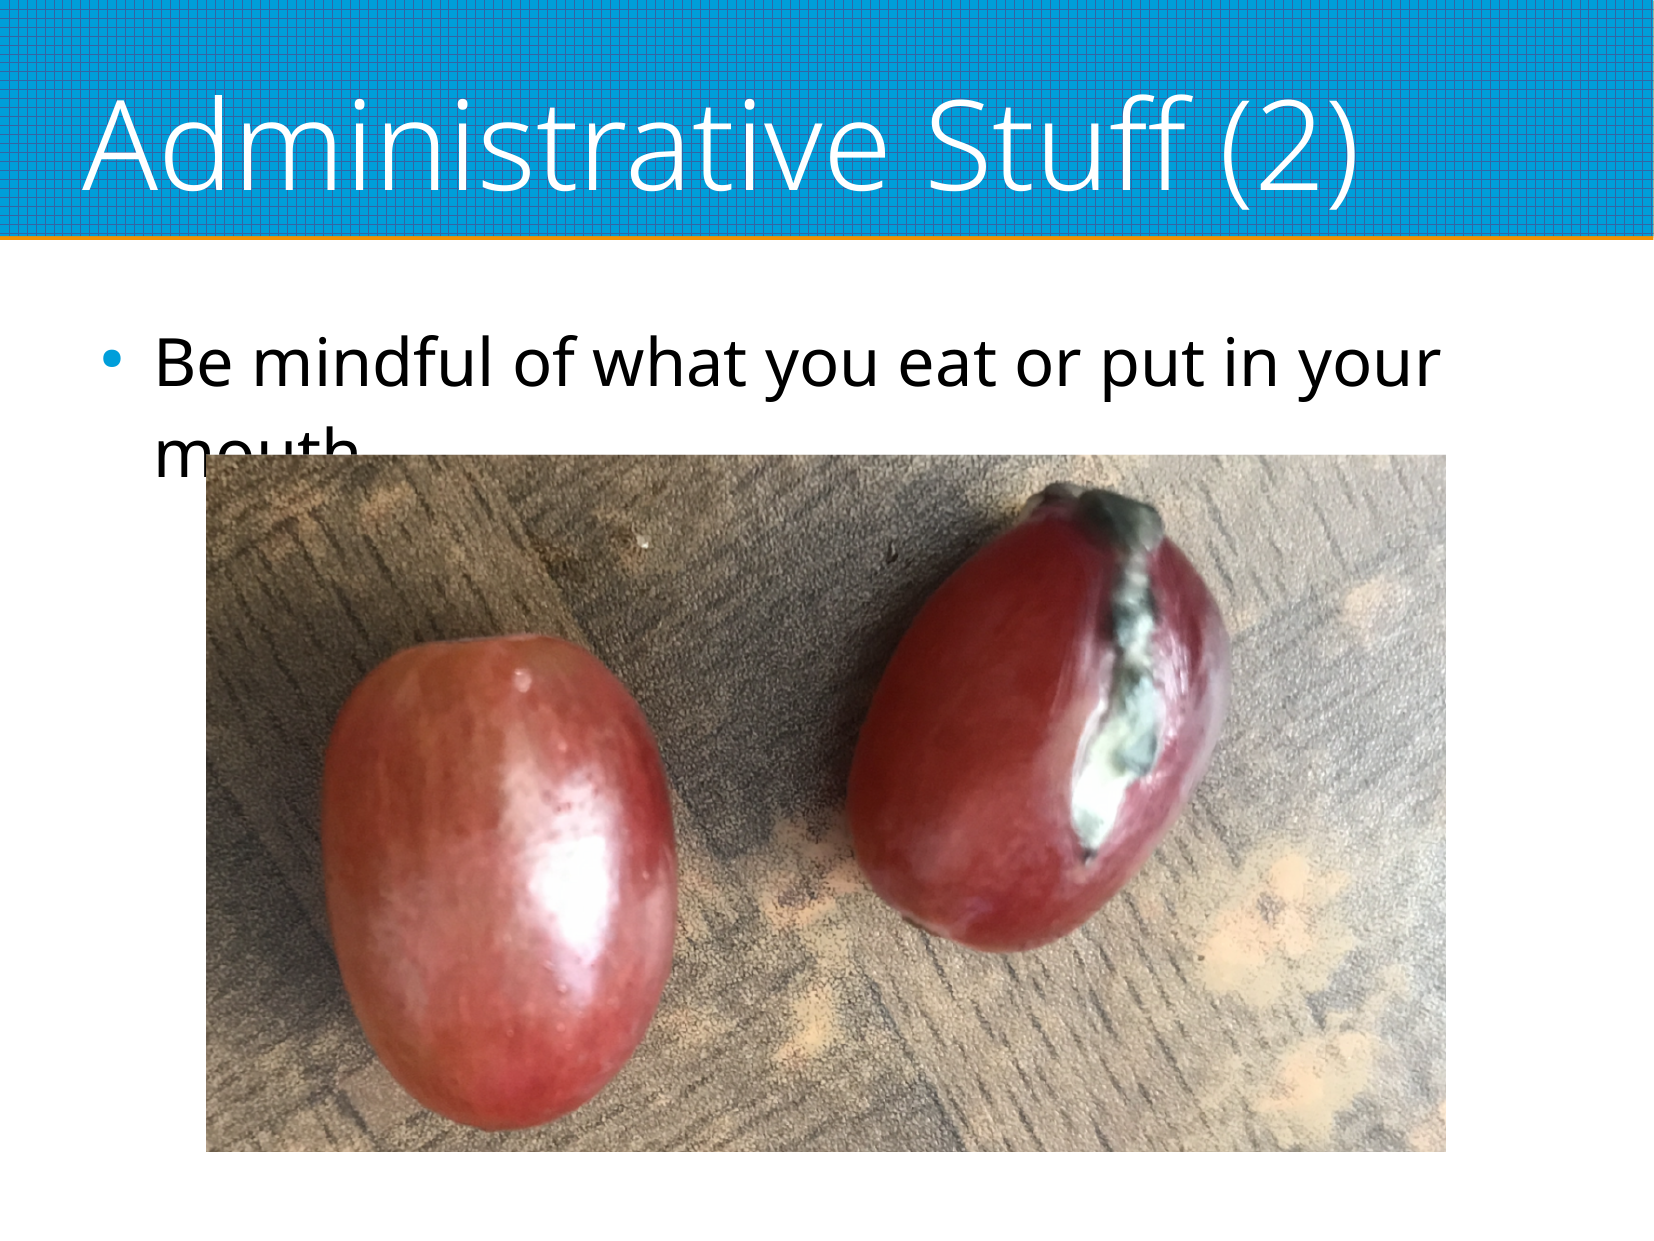

# Administrative Stuff (2)
Be mindful of what you eat or put in your mouth